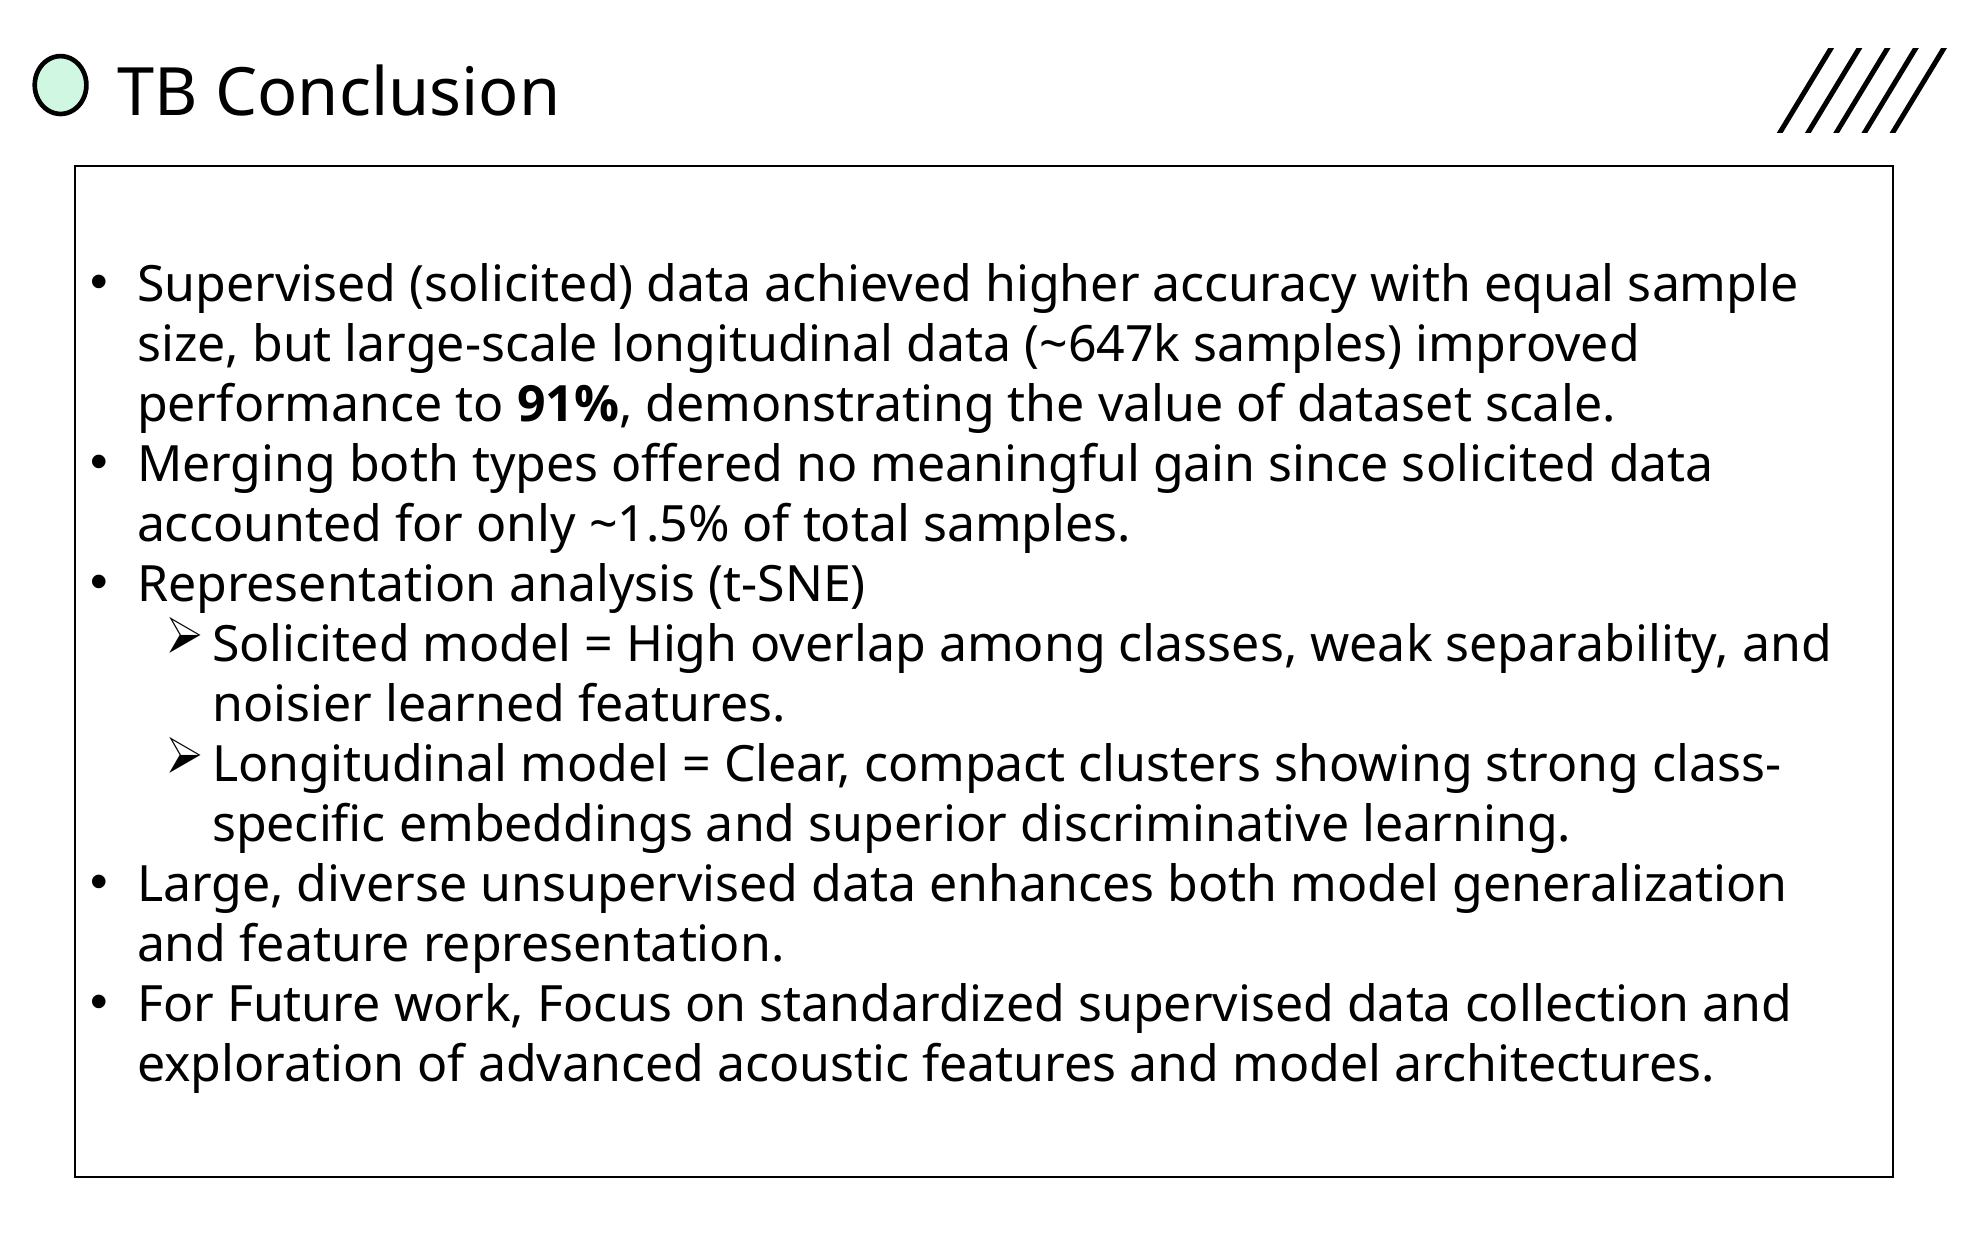

# TB Conclusion
Supervised (solicited) data achieved higher accuracy with equal sample size, but large-scale longitudinal data (~647k samples) improved performance to 91%, demonstrating the value of dataset scale.
Merging both types offered no meaningful gain since solicited data accounted for only ~1.5% of total samples.
Representation analysis (t-SNE)
Solicited model = High overlap among classes, weak separability, and noisier learned features.
Longitudinal model = Clear, compact clusters showing strong class-specific embeddings and superior discriminative learning.
Large, diverse unsupervised data enhances both model generalization and feature representation.
For Future work, Focus on standardized supervised data collection and exploration of advanced acoustic features and model architectures.